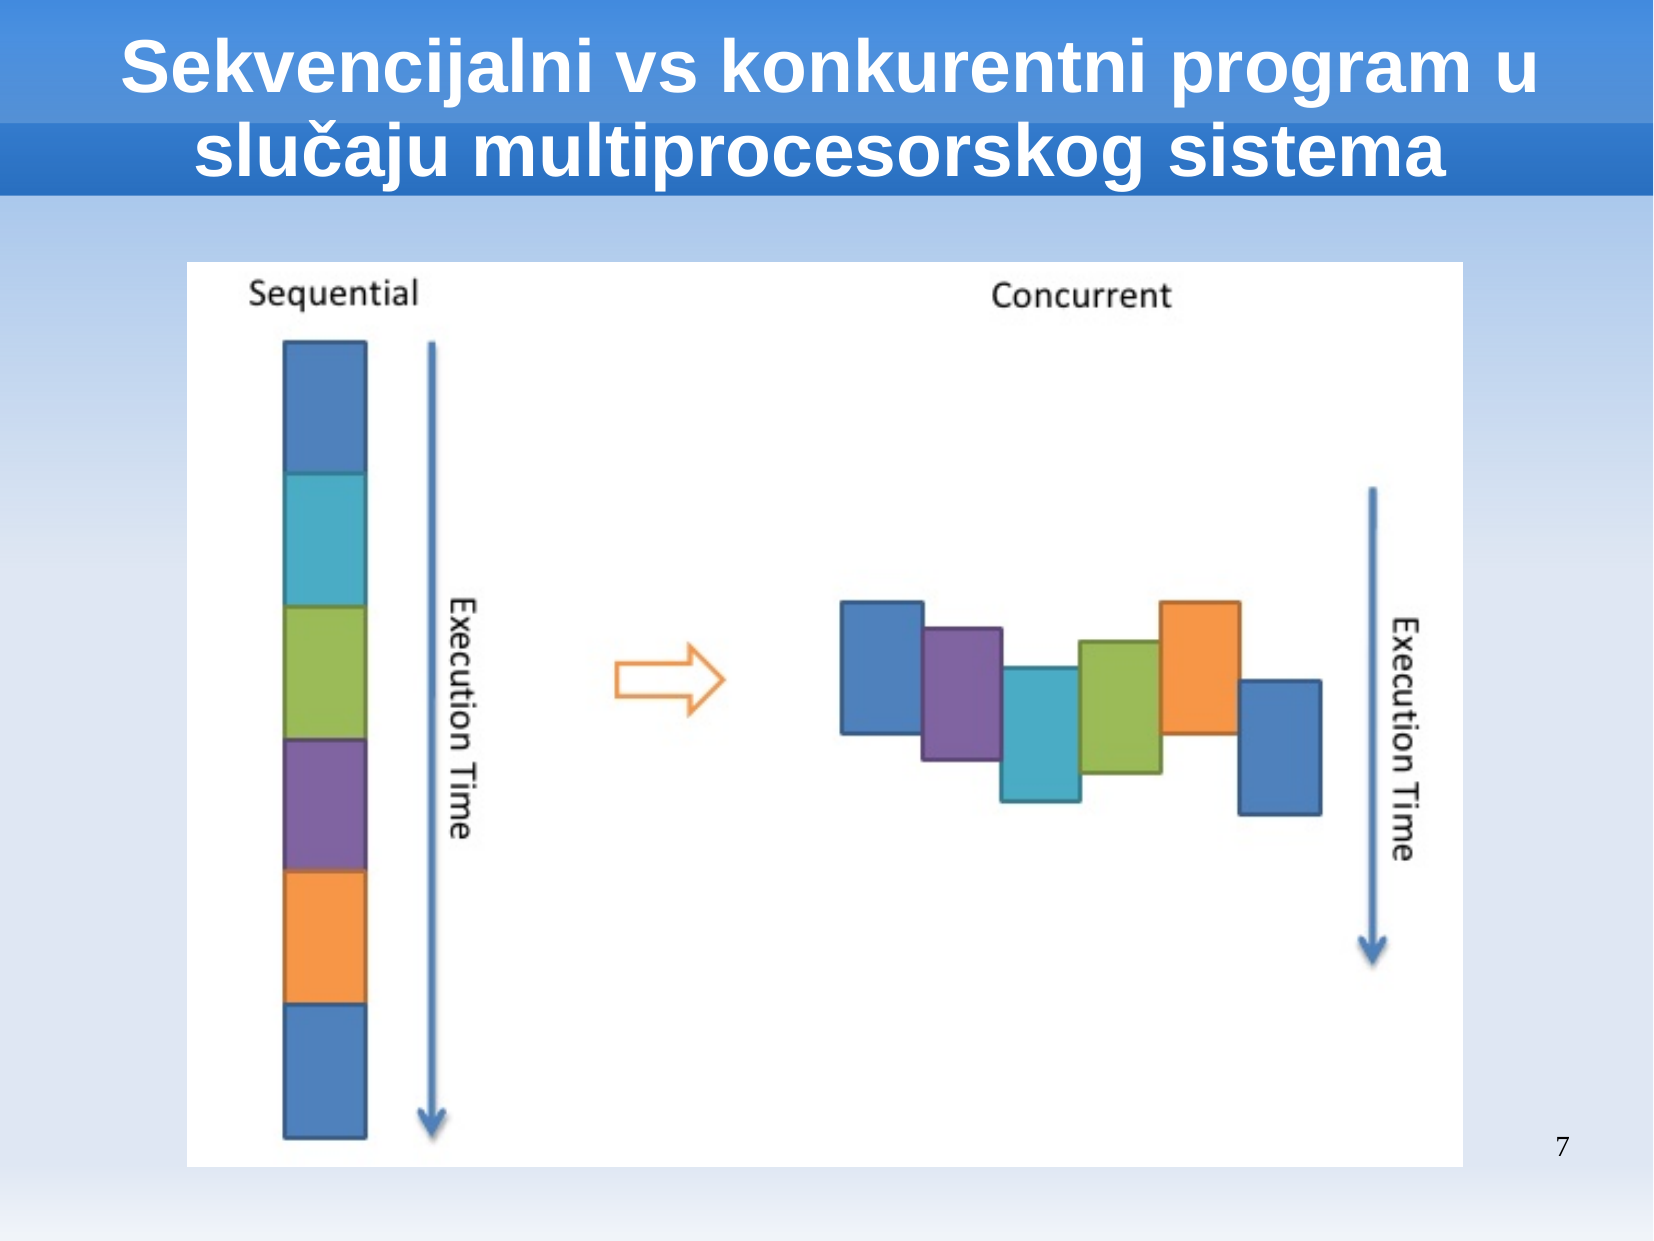

# Sekvencijalni vs konkurentni program u slučaju multiprocesorskog sistema
7